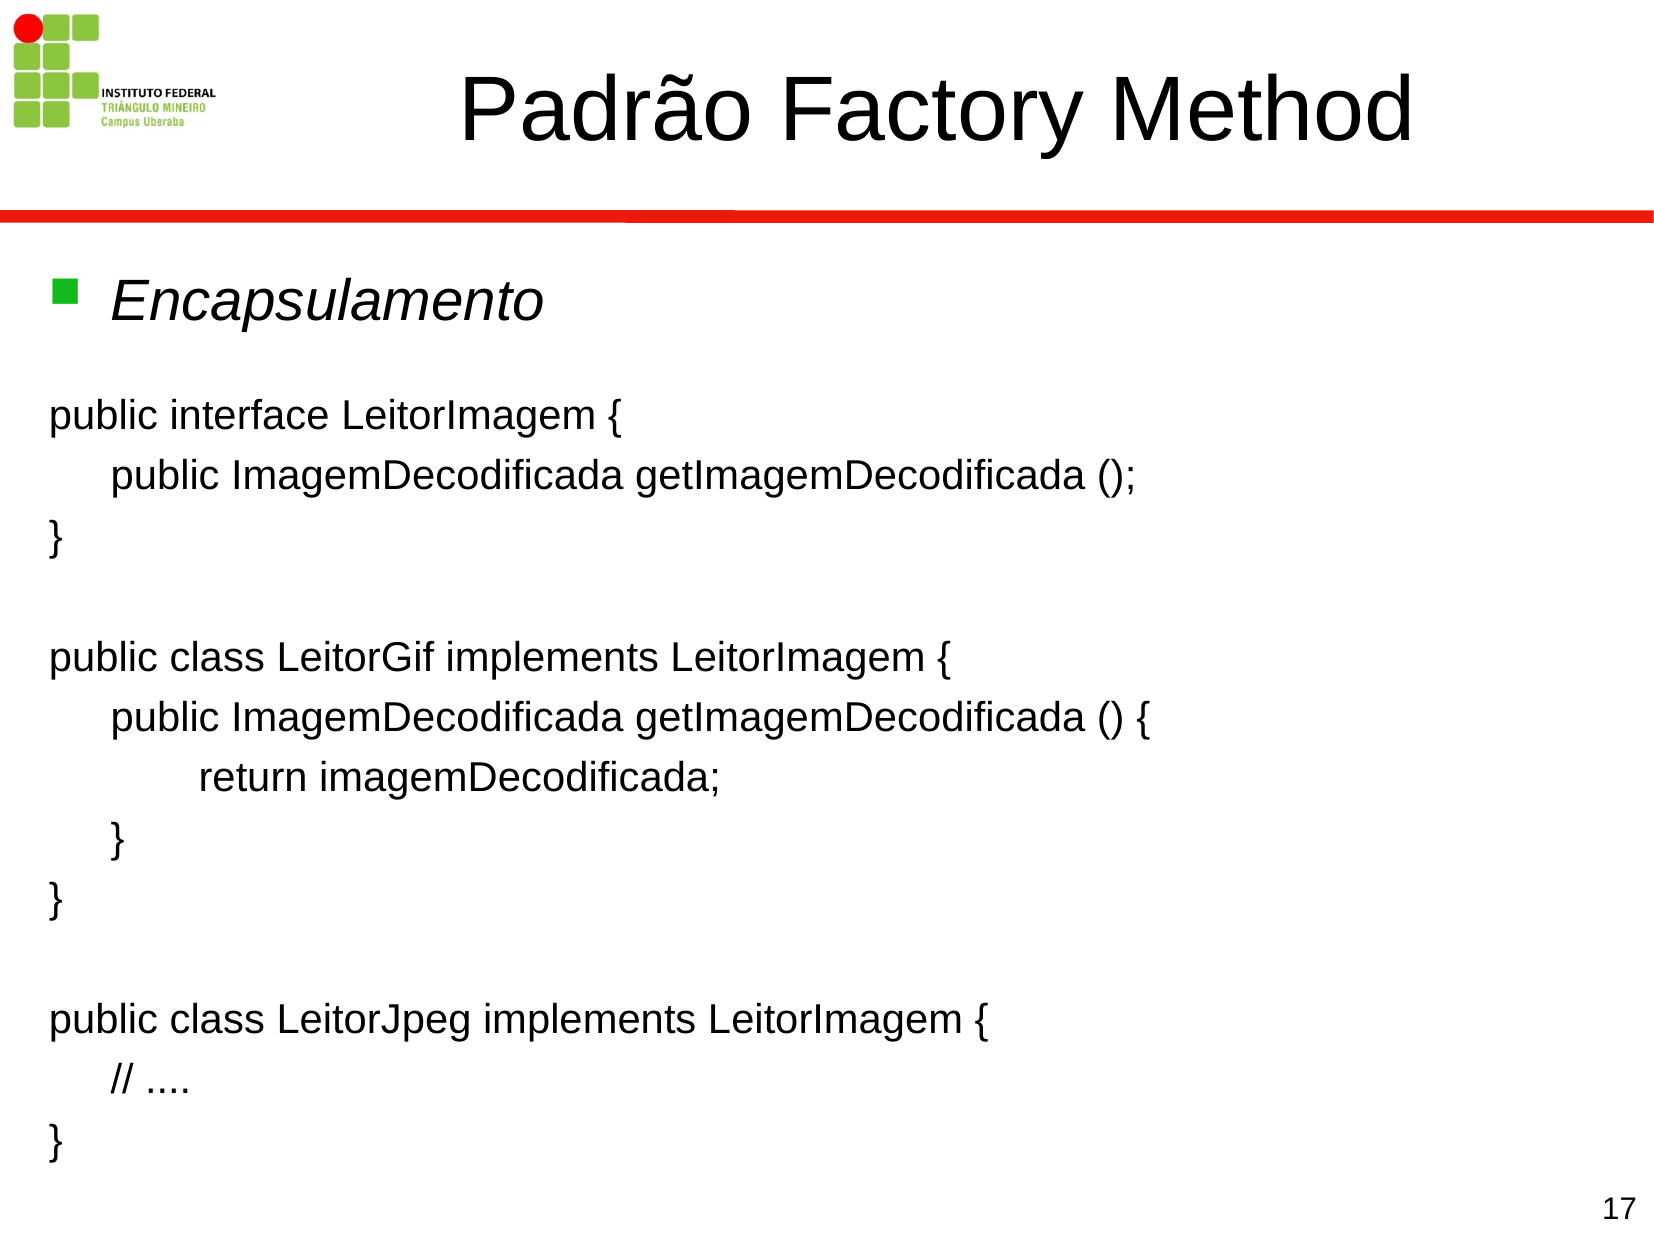

Padrão Factory Method
Encapsulamento
public interface LeitorImagem {
	public ImagemDecodificada getImagemDecodificada ();
}
public class LeitorGif implements LeitorImagem {
	public ImagemDecodificada getImagemDecodificada () {
		return imagemDecodificada;
	}
}
public class LeitorJpeg implements LeitorImagem {
	// ....
}